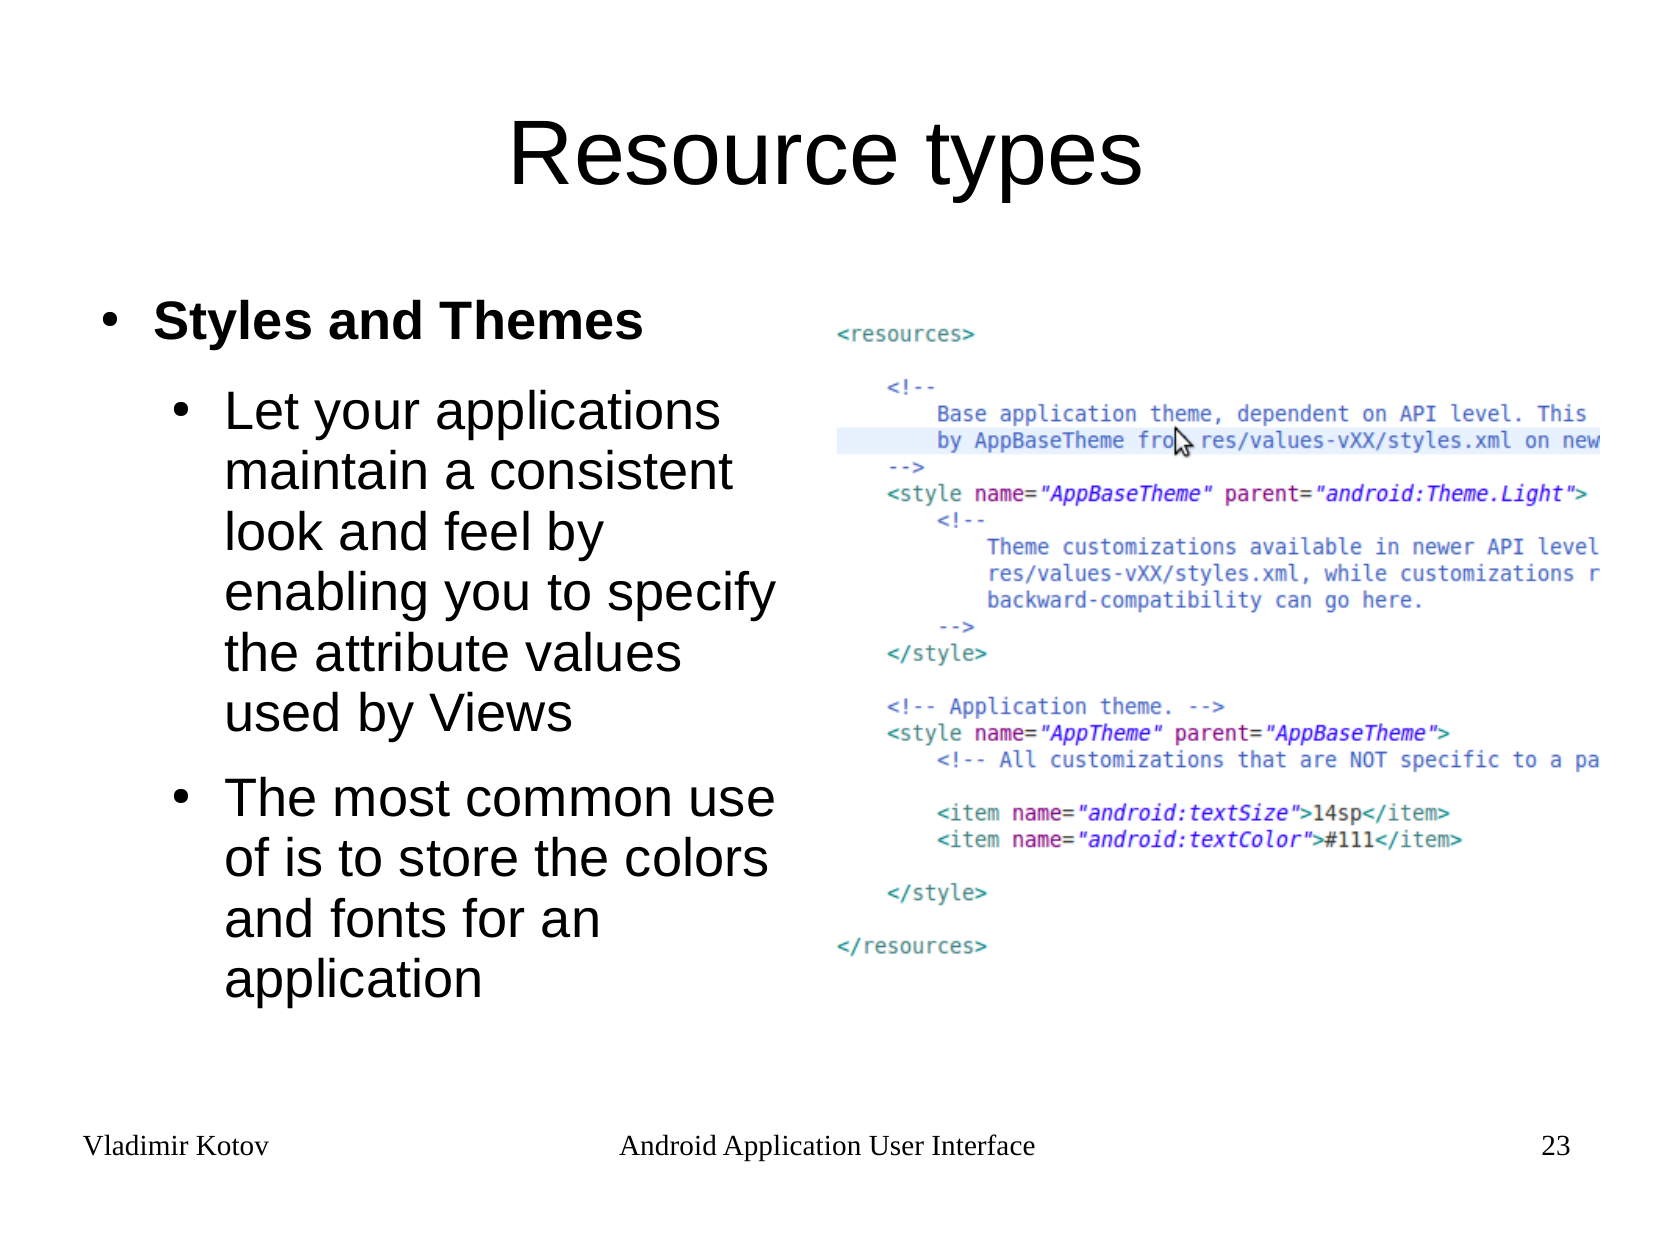

# Resource types
Styles and Themes
Let your applications maintain a consistent look and feel by enabling you to specify the attribute values used by Views
The most common use of is to store the colors and fonts for an application
Vladimir Kotov
Android Application User Interface
23